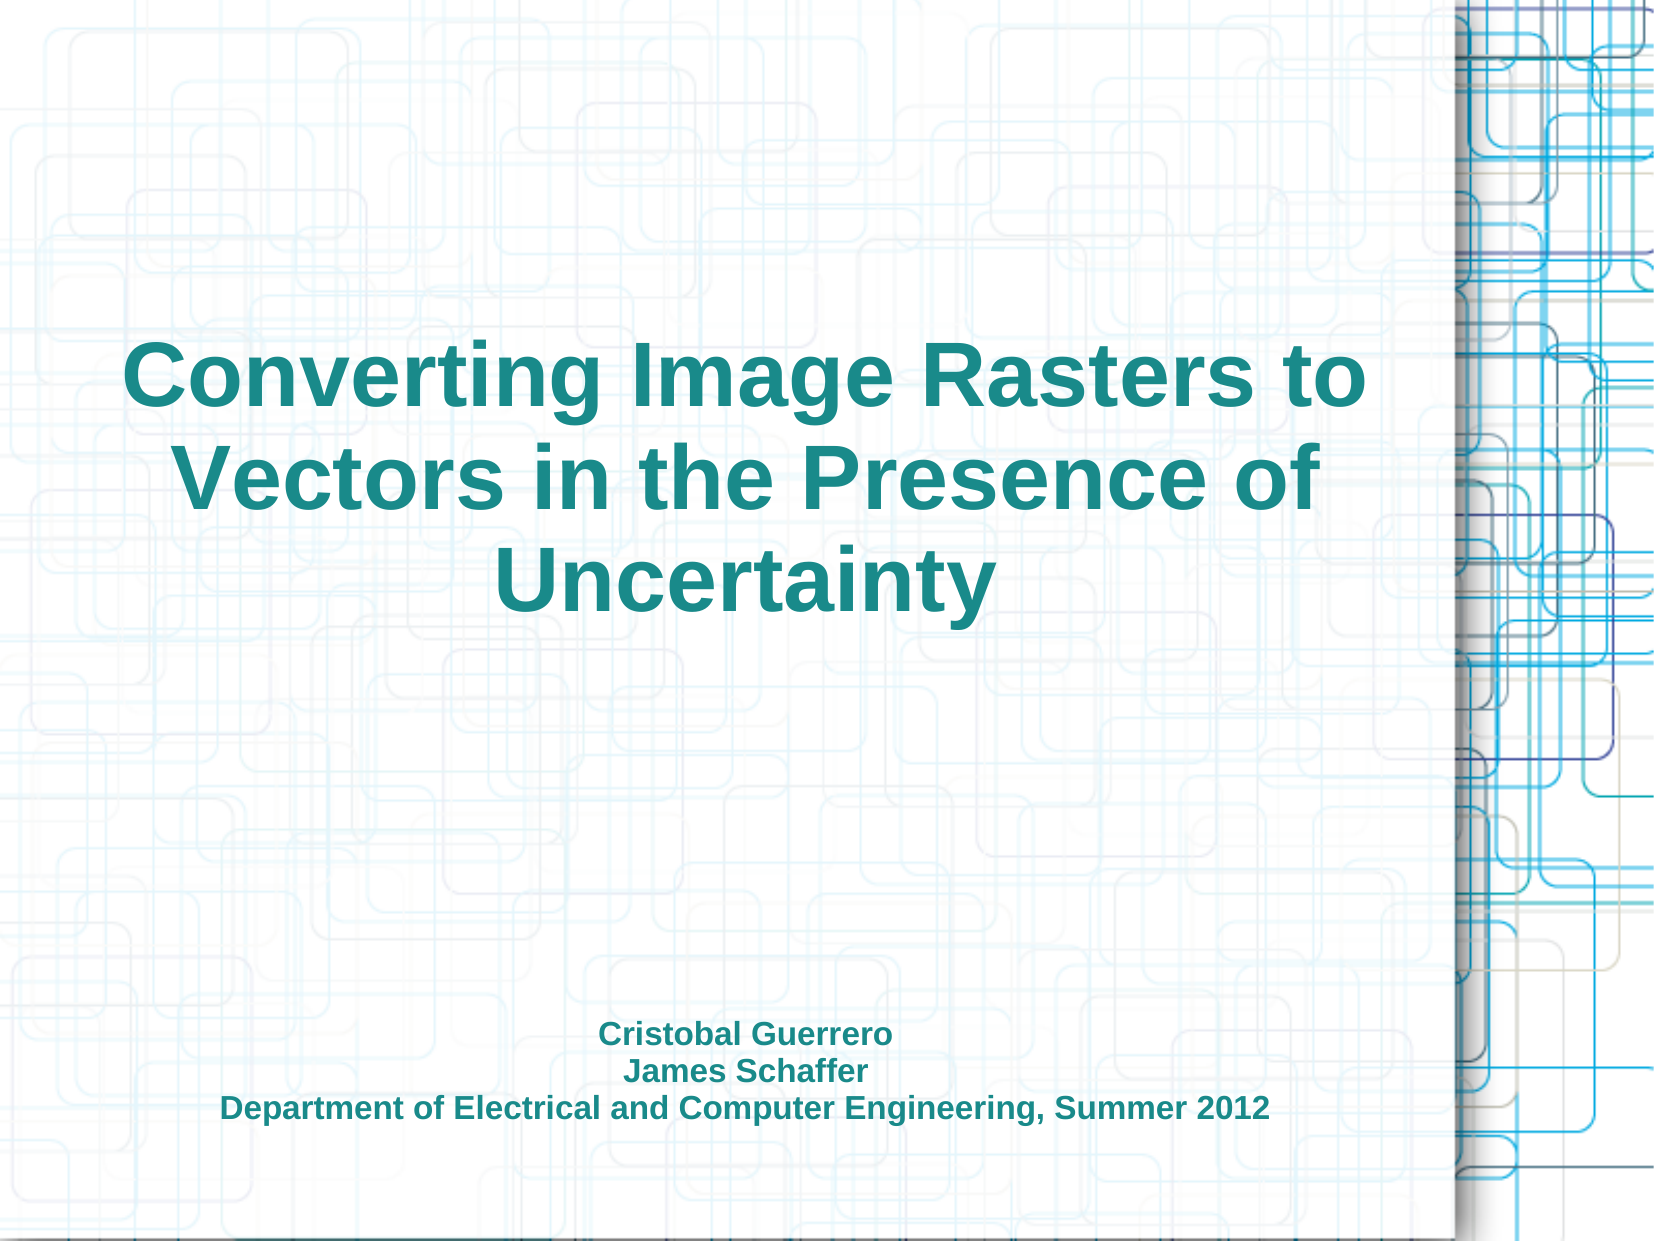

# Converting Image Rasters to Vectors in the Presence of Uncertainty
Cristobal Guerrero
James Schaffer
Department of Electrical and Computer Engineering, Summer 2012